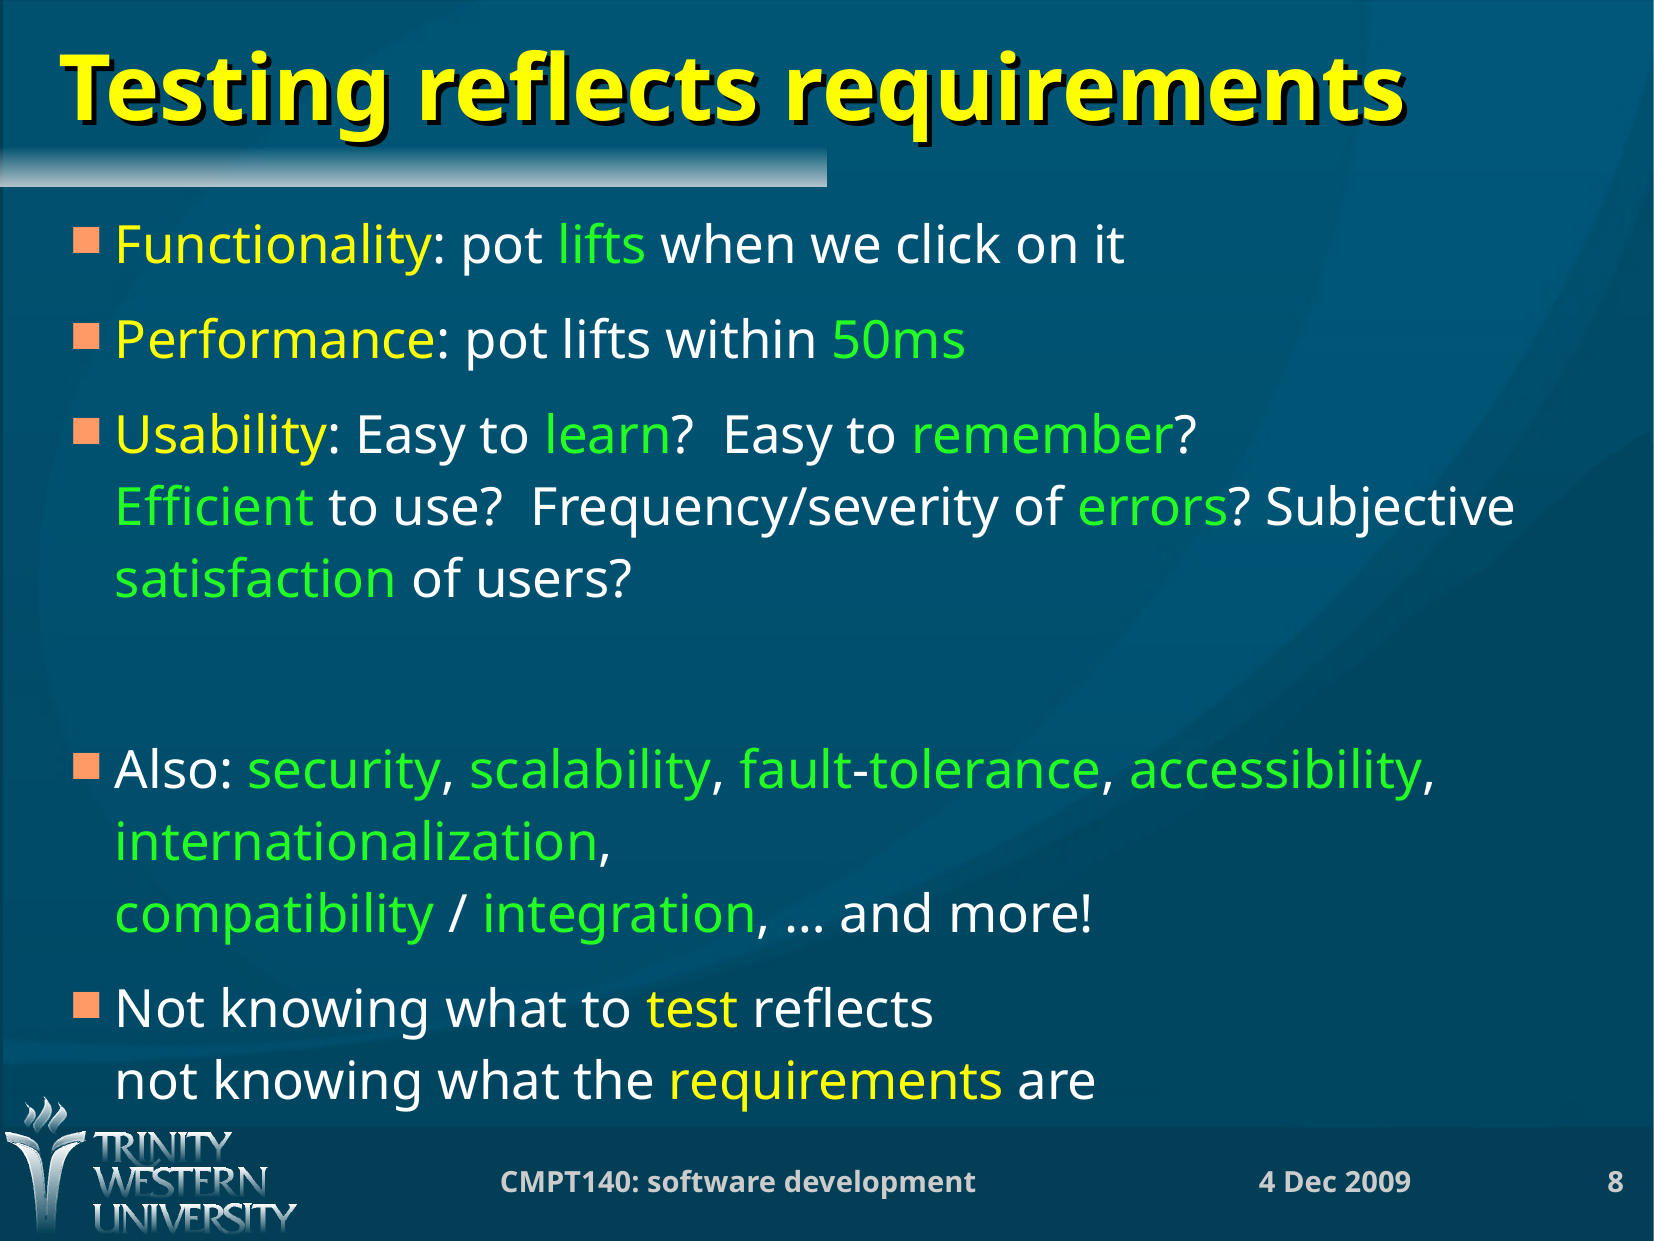

# Testing reflects requirements
Functionality: pot lifts when we click on it
Performance: pot lifts within 50ms
Usability: Easy to learn? Easy to remember?
Efficient to use? Frequency/severity of errors? Subjective satisfaction of users?
Also: security, scalability, fault-tolerance, accessibility, internationalization,
compatibility / integration, … and more!
Not knowing what to test reflects
not knowing what the requirements are
CMPT140: software development
4 Dec 2009
8